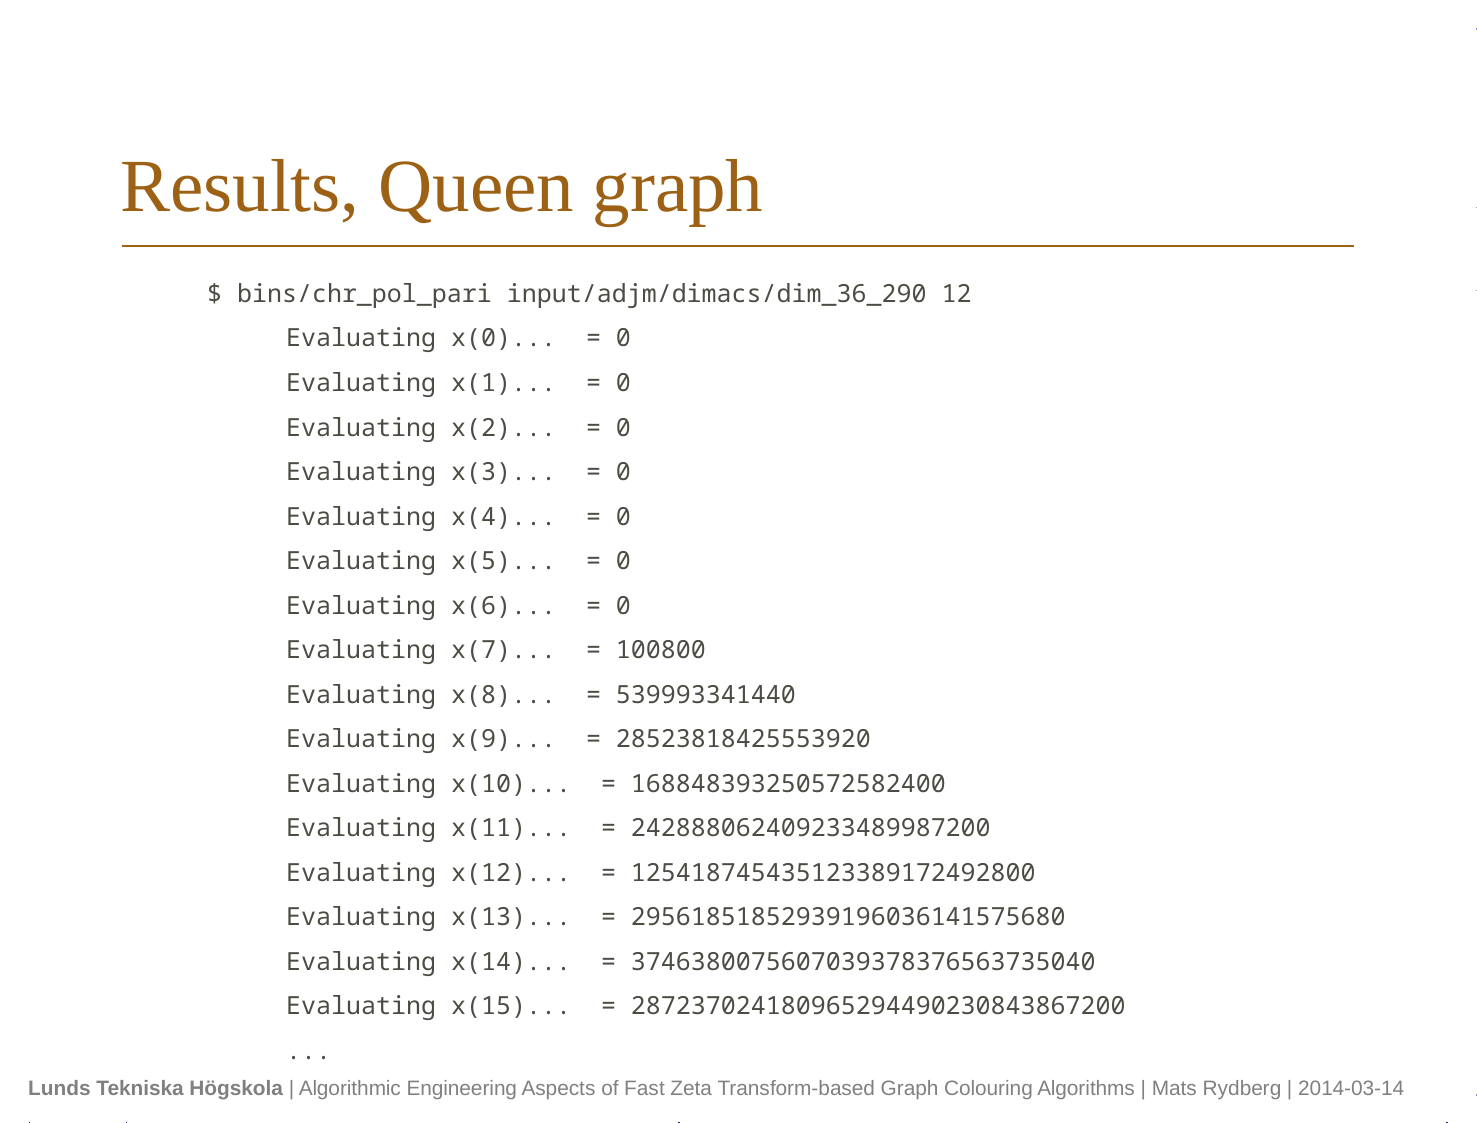

# Results, Queen graph
$ bins/chr_pol_pari input/adjm/dimacs/dim_36_290 12
Evaluating x(0)... = 0
Evaluating x(1)... = 0
Evaluating x(2)... = 0
Evaluating x(3)... = 0
Evaluating x(4)... = 0
Evaluating x(5)... = 0
Evaluating x(6)... = 0
Evaluating x(7)... = 100800
Evaluating x(8)... = 539993341440
Evaluating x(9)... = 28523818425553920
Evaluating x(10)... = 168848393250572582400
Evaluating x(11)... = 242888062409233489987200
Evaluating x(12)... = 125418745435123389172492800
Evaluating x(13)... = 29561851852939196036141575680
Evaluating x(14)... = 3746380075607039378376563735040
Evaluating x(15)... = 287237024180965294490230843867200
...